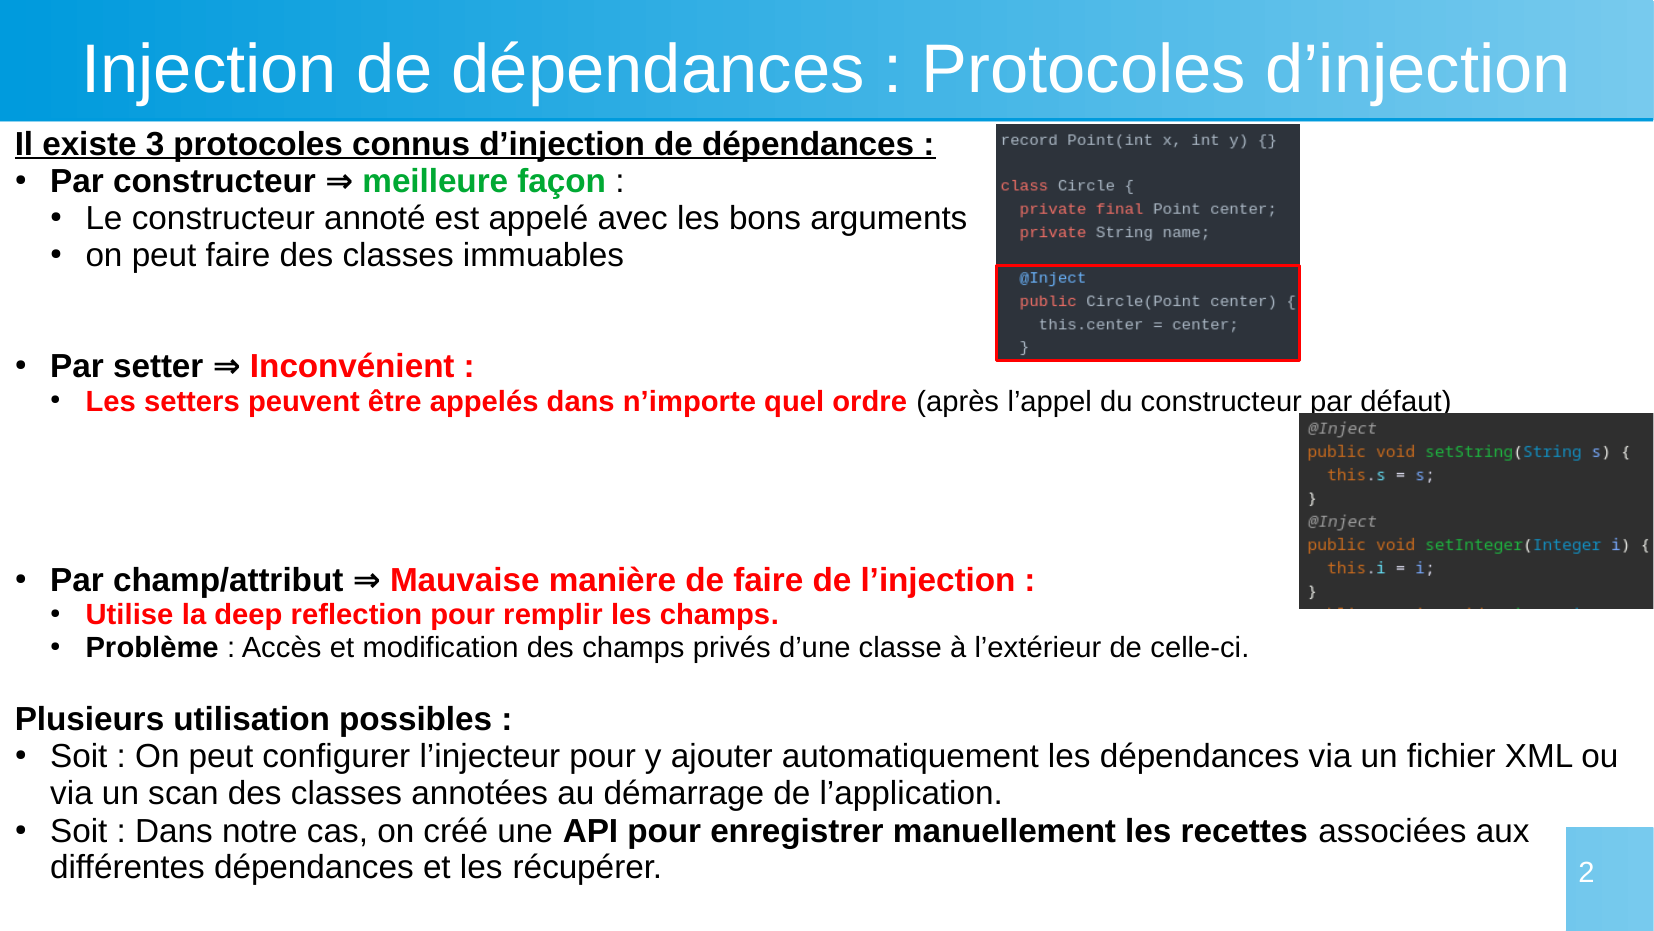

# Injection de dépendances : Protocoles d’injection
Il existe 3 protocoles connus d’injection de dépendances :
Par constructeur ⇒ meilleure façon :
Le constructeur annoté est appelé avec les bons arguments
on peut faire des classes immuables
Par setter ⇒ Inconvénient :
Les setters peuvent être appelés dans n’importe quel ordre (après l’appel du constructeur par défaut)
Par champ/attribut ⇒ Mauvaise manière de faire de l’injection :
Utilise la deep reflection pour remplir les champs.
Problème : Accès et modification des champs privés d’une classe à l’extérieur de celle-ci.
Plusieurs utilisation possibles :
Soit : On peut configurer l’injecteur pour y ajouter automatiquement les dépendances via un fichier XML ou via un scan des classes annotées au démarrage de l’application.
Soit : Dans notre cas, on créé une API pour enregistrer manuellement les recettes associées aux différentes dépendances et les récupérer.
2